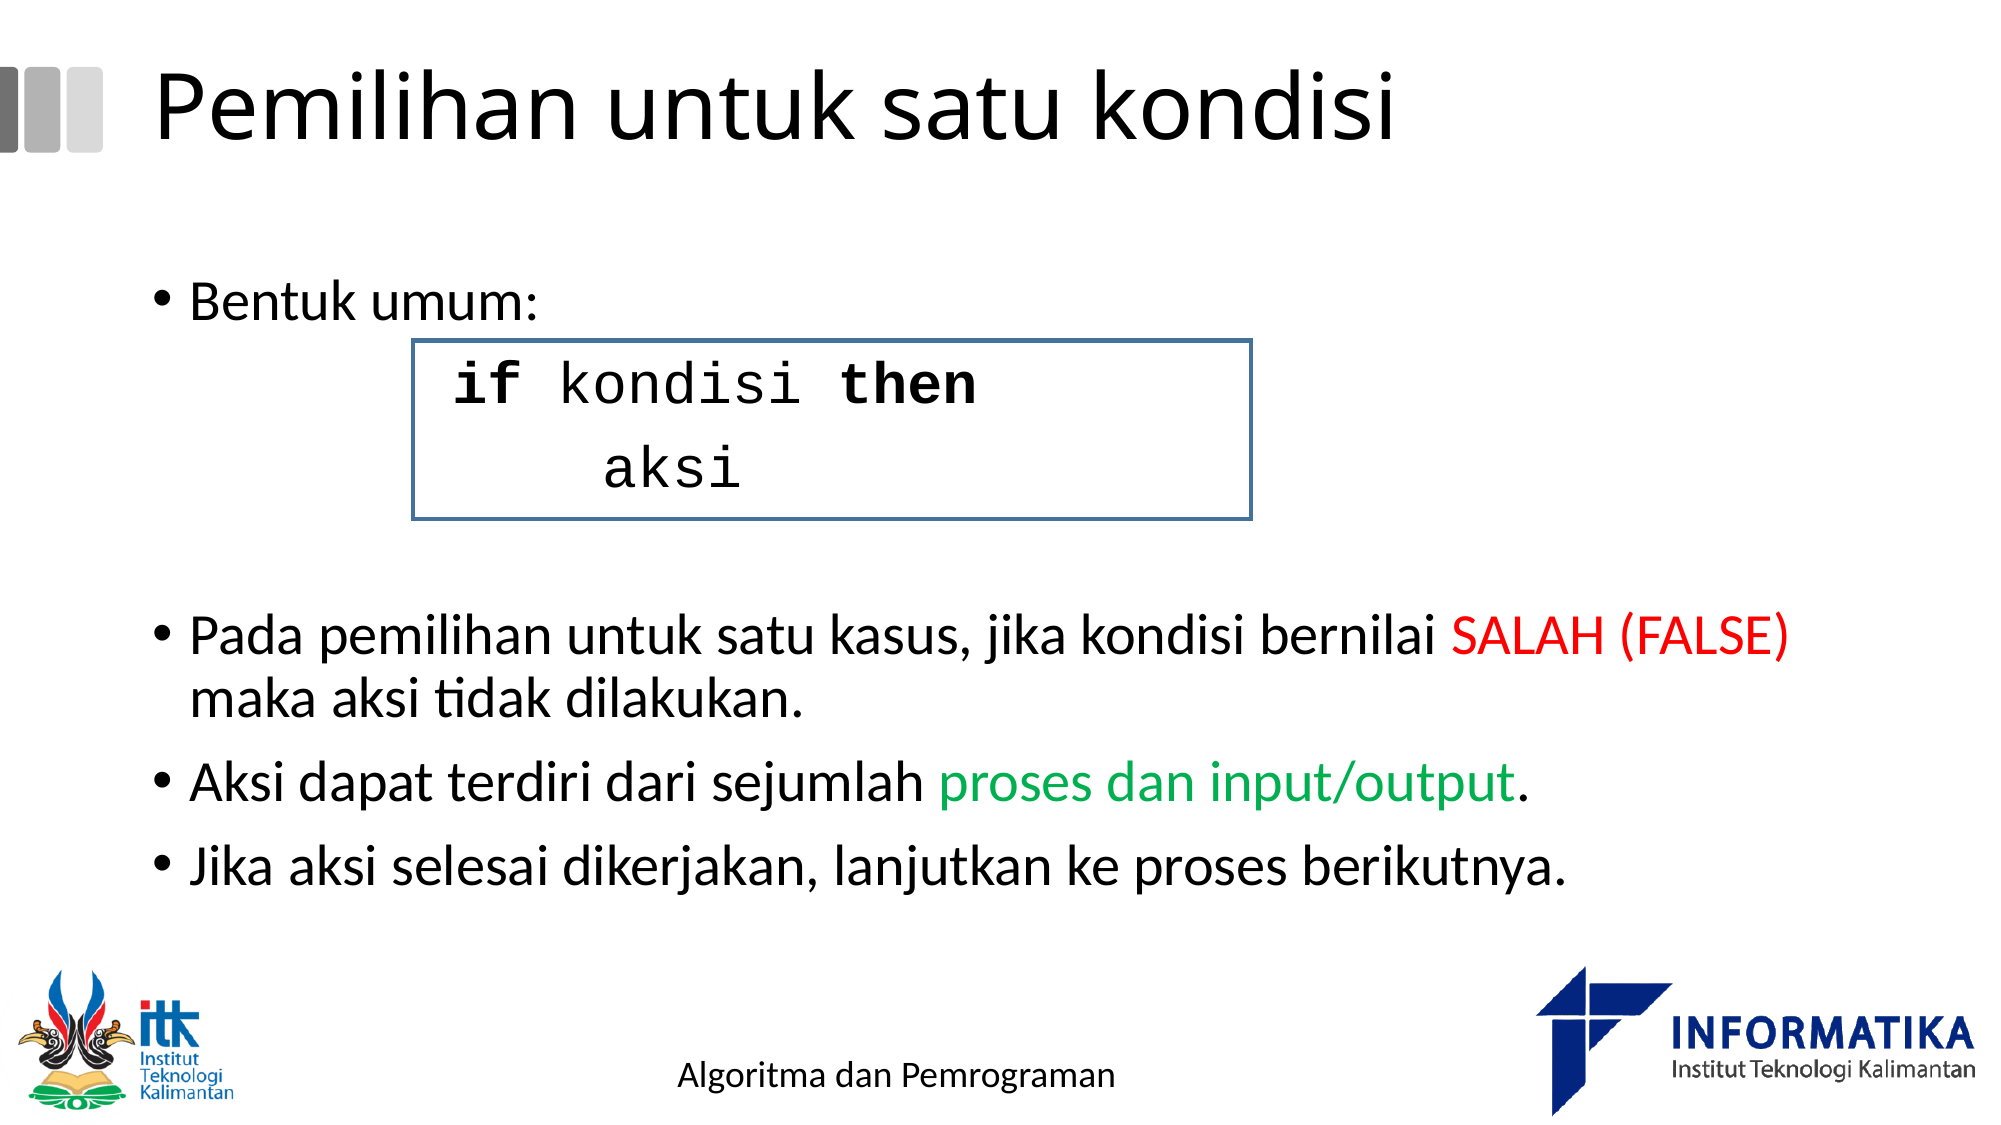

Pemilihan untuk satu kondisi
Bentuk umum:
		if kondisi then
			aksi
Pada pemilihan untuk satu kasus, jika kondisi bernilai SALAH (FALSE) maka aksi tidak dilakukan.
Aksi dapat terdiri dari sejumlah proses dan input/output.
Jika aksi selesai dikerjakan, lanjutkan ke proses berikutnya.
Algoritma dan Pemrograman